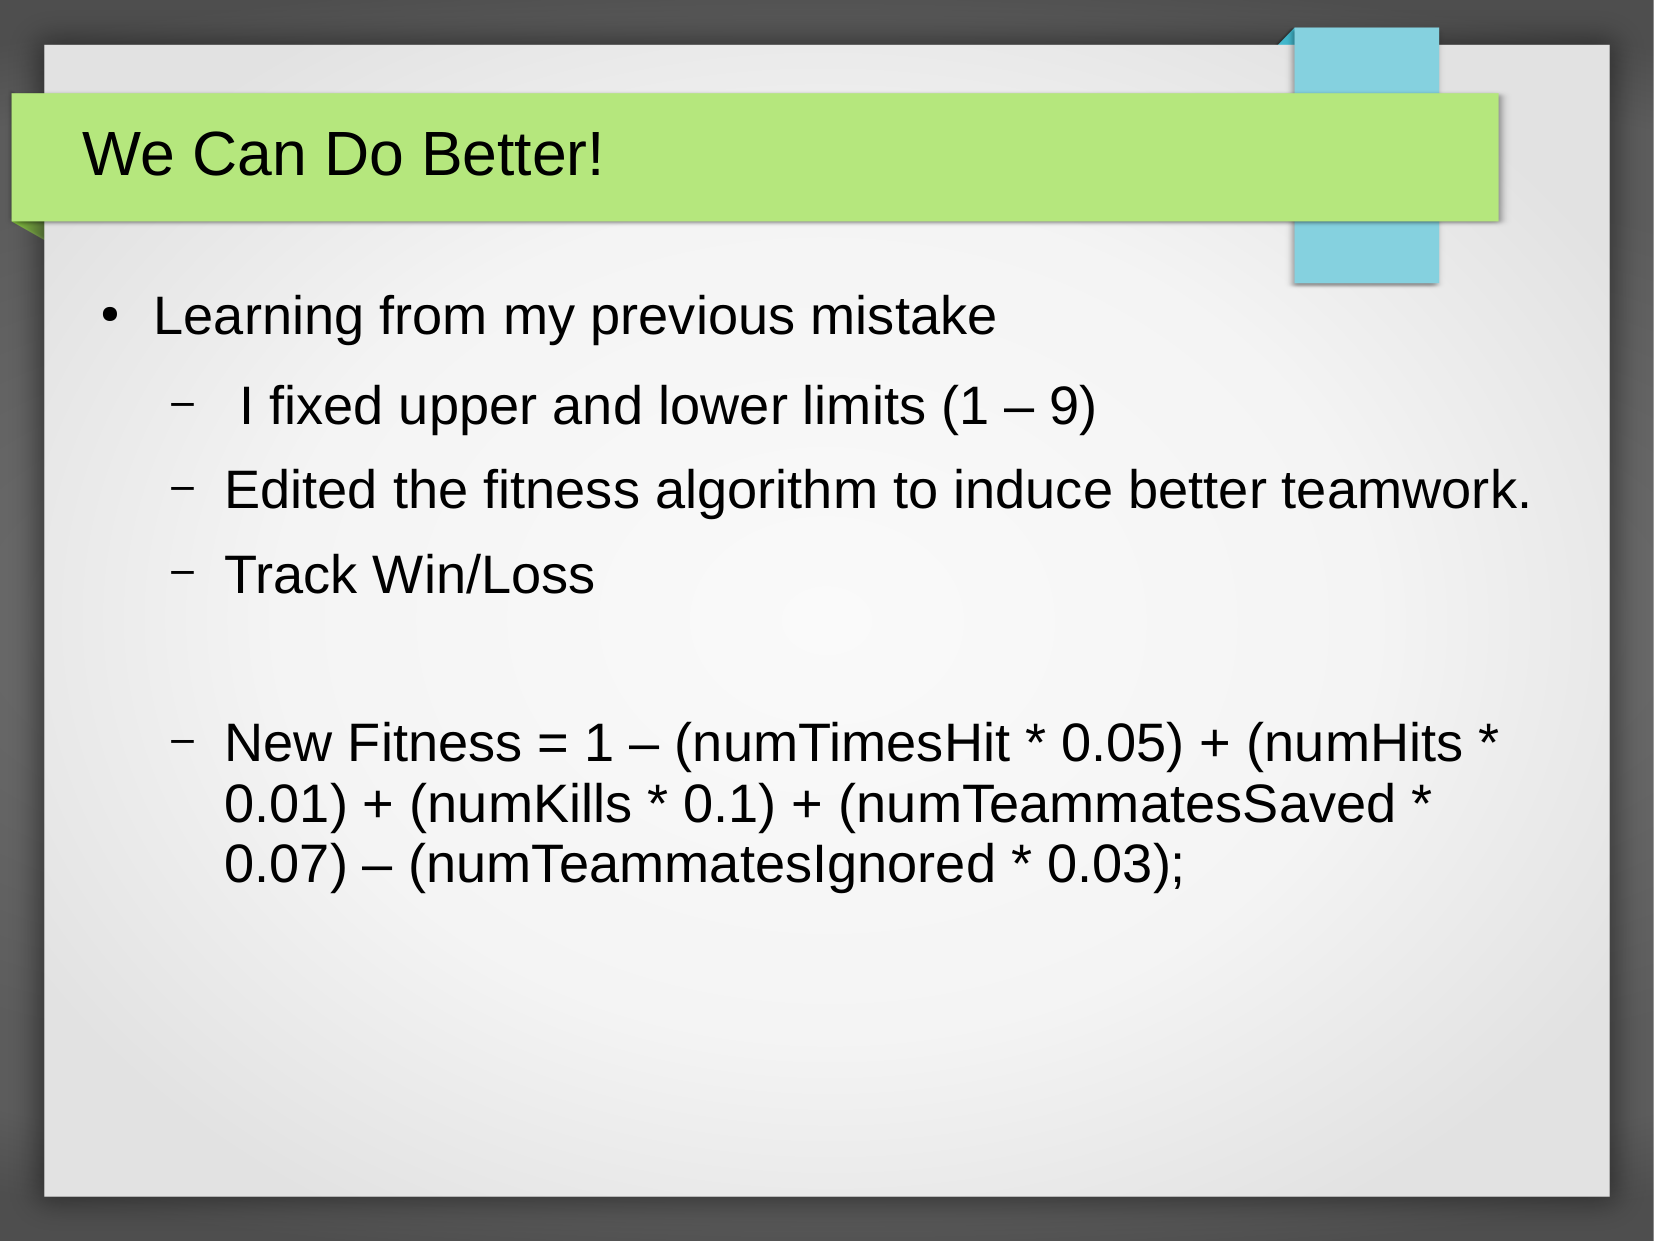

# We Can Do Better!
Learning from my previous mistake
 I fixed upper and lower limits (1 – 9)
Edited the fitness algorithm to induce better teamwork.
Track Win/Loss
New Fitness = 1 – (numTimesHit * 0.05) + (numHits * 0.01) + (numKills * 0.1) + (numTeammatesSaved * 0.07) – (numTeammatesIgnored * 0.03);